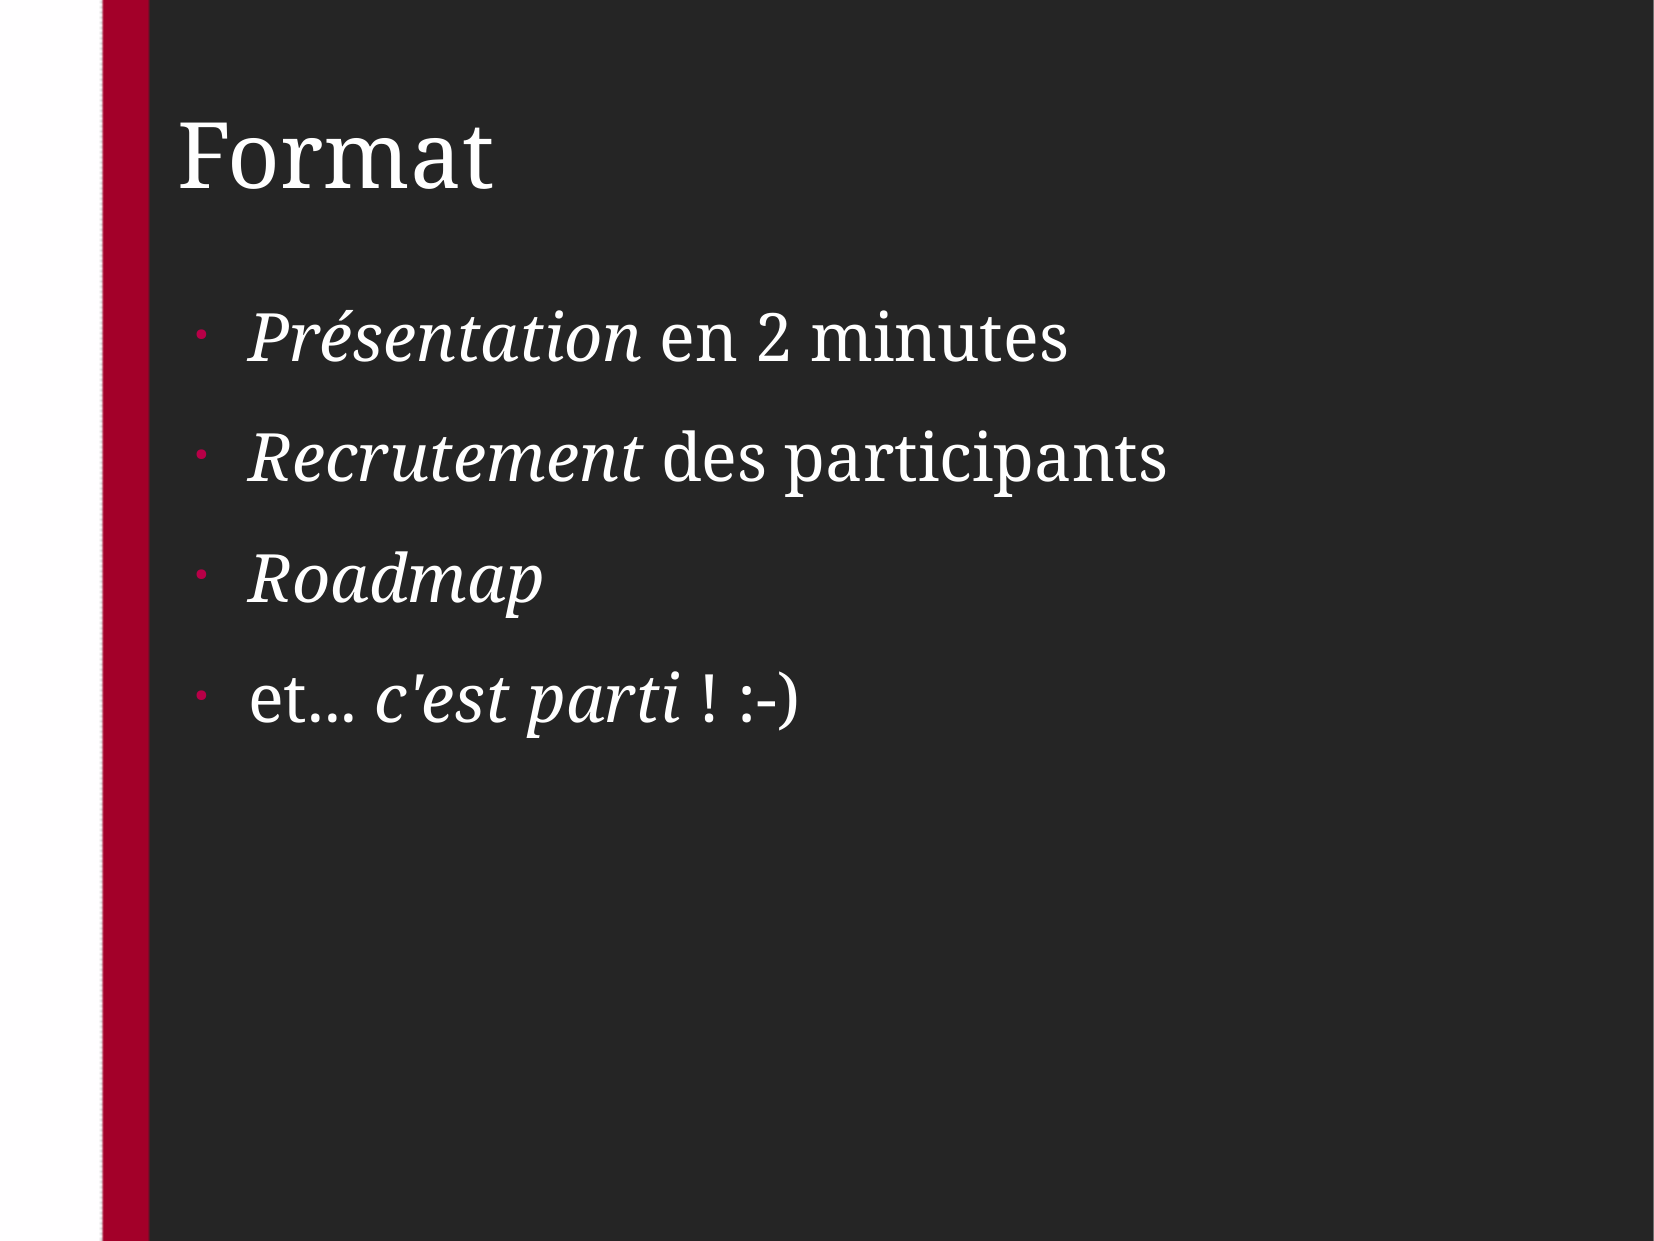

# Format
Présentation en 2 minutes
Recrutement des participants
Roadmap
et... c'est parti ! :-)